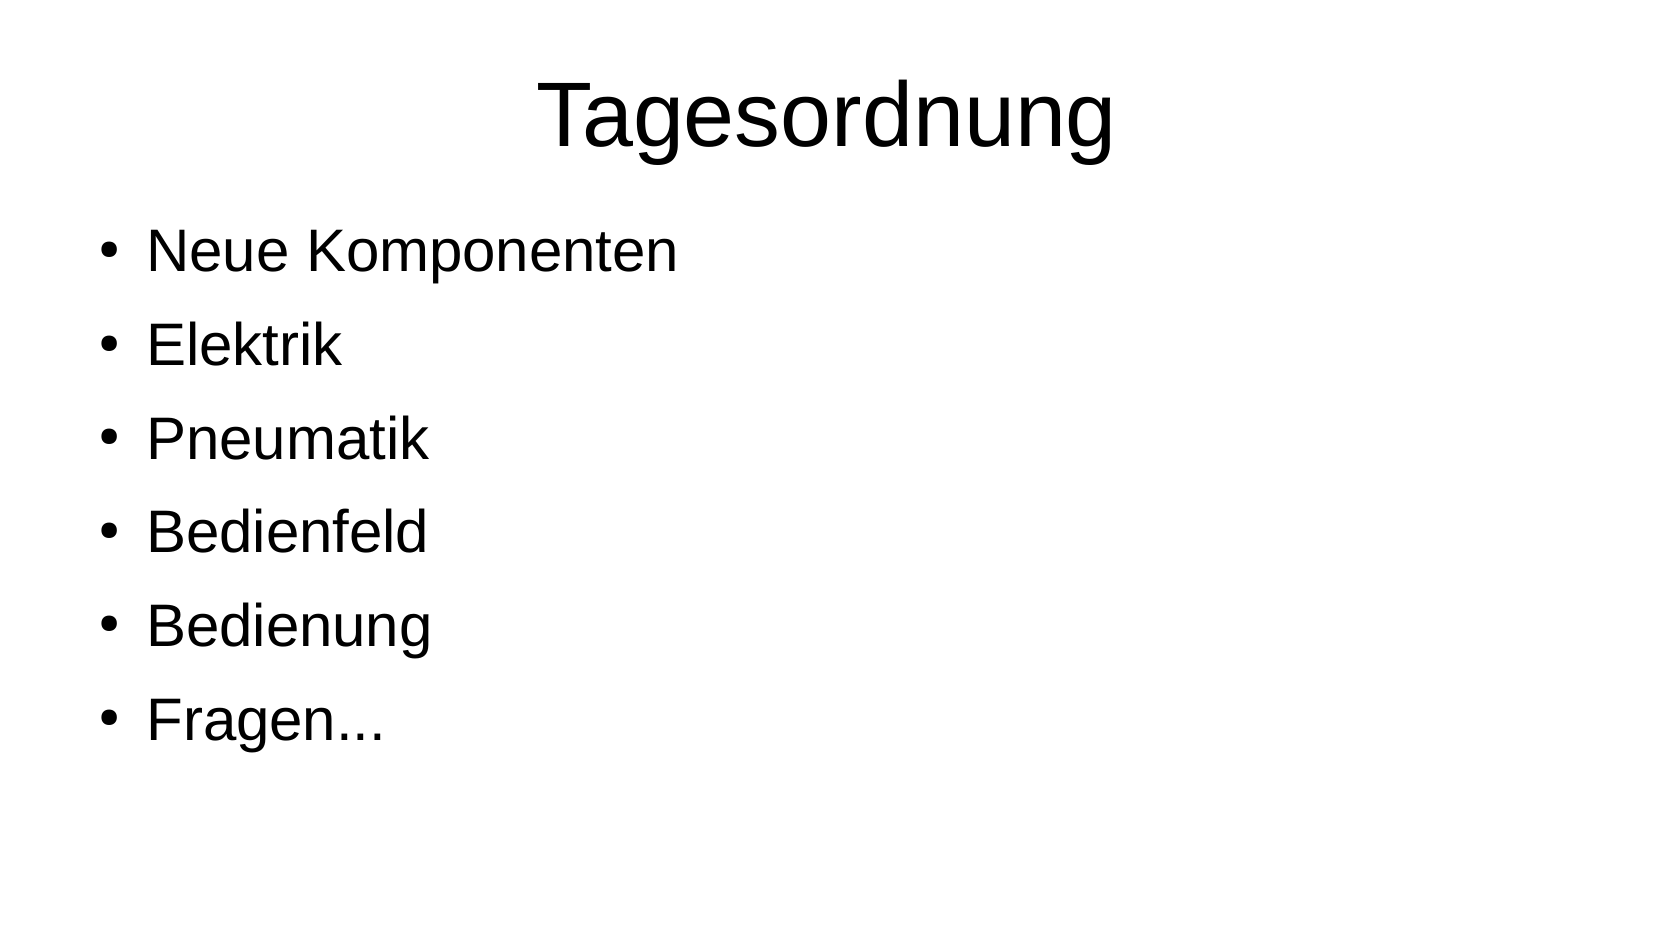

# Tagesordnung
Neue Komponenten
Elektrik
Pneumatik
Bedienfeld
Bedienung
Fragen...